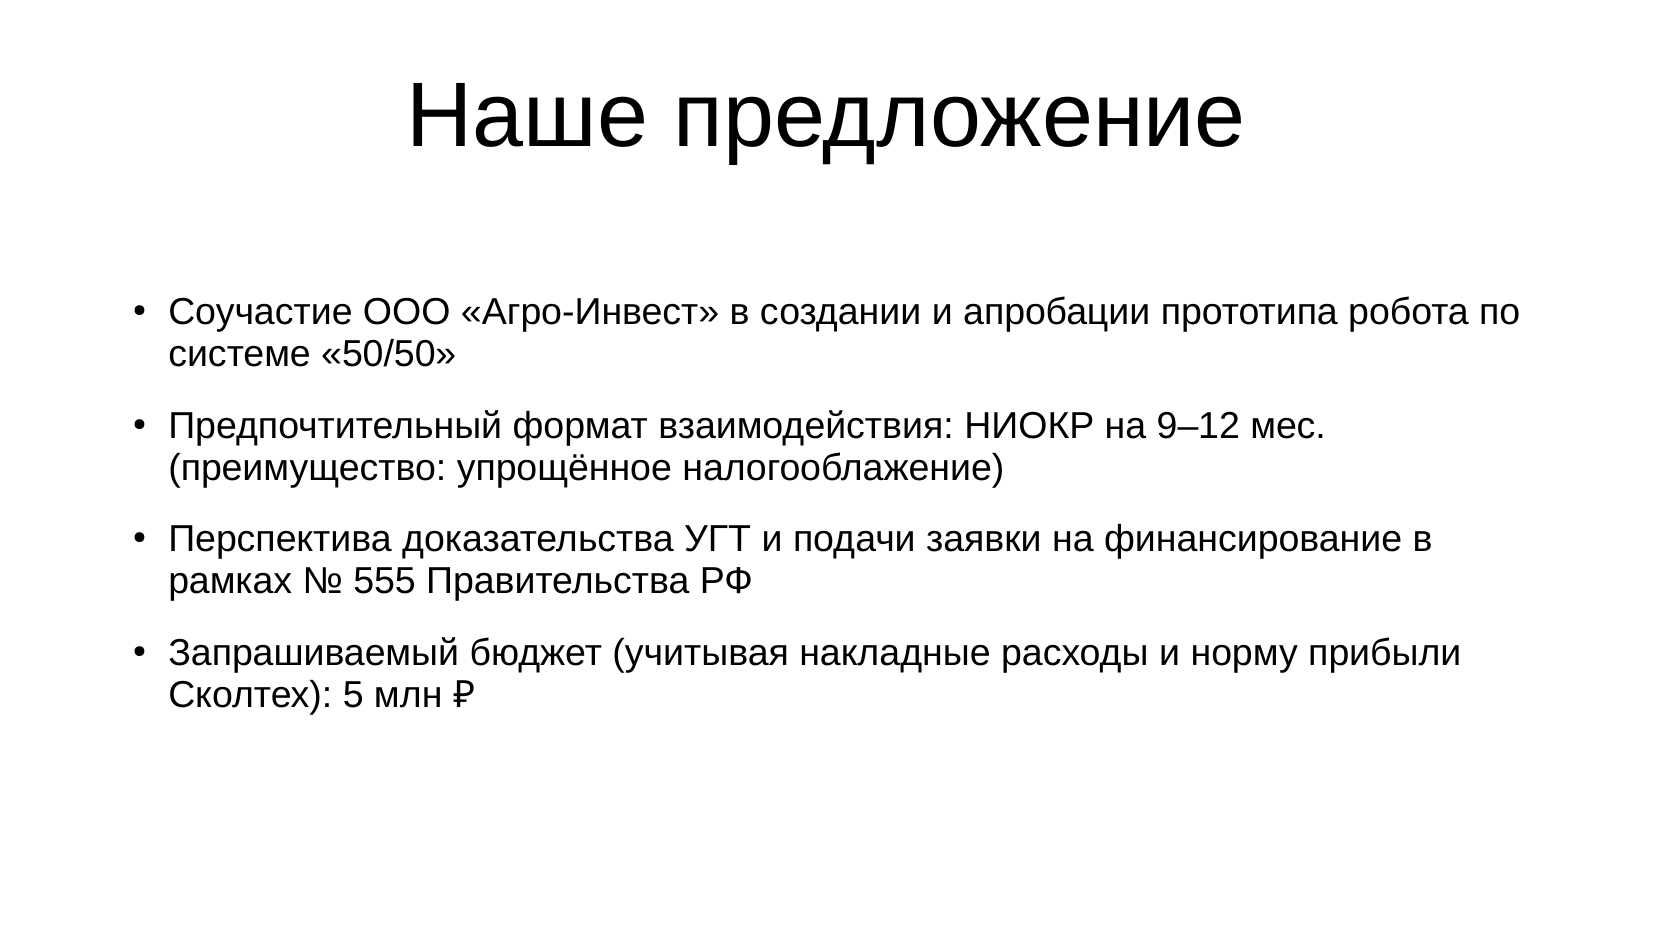

# Наше предложение
Соучастие ООО «Агро-Инвест» в создании и апробации прототипа робота по системе «50/50»
Предпочтительный формат взаимодействия: НИОКР на 9–12 мес. (преимущество: упрощённое налогооблажение)
Перспектива доказательства УГТ и подачи заявки на финансирование в рамках № 555 Правительства РФ
Запрашиваемый бюджет (учитывая накладные расходы и норму прибыли Сколтех): 5 млн ₽